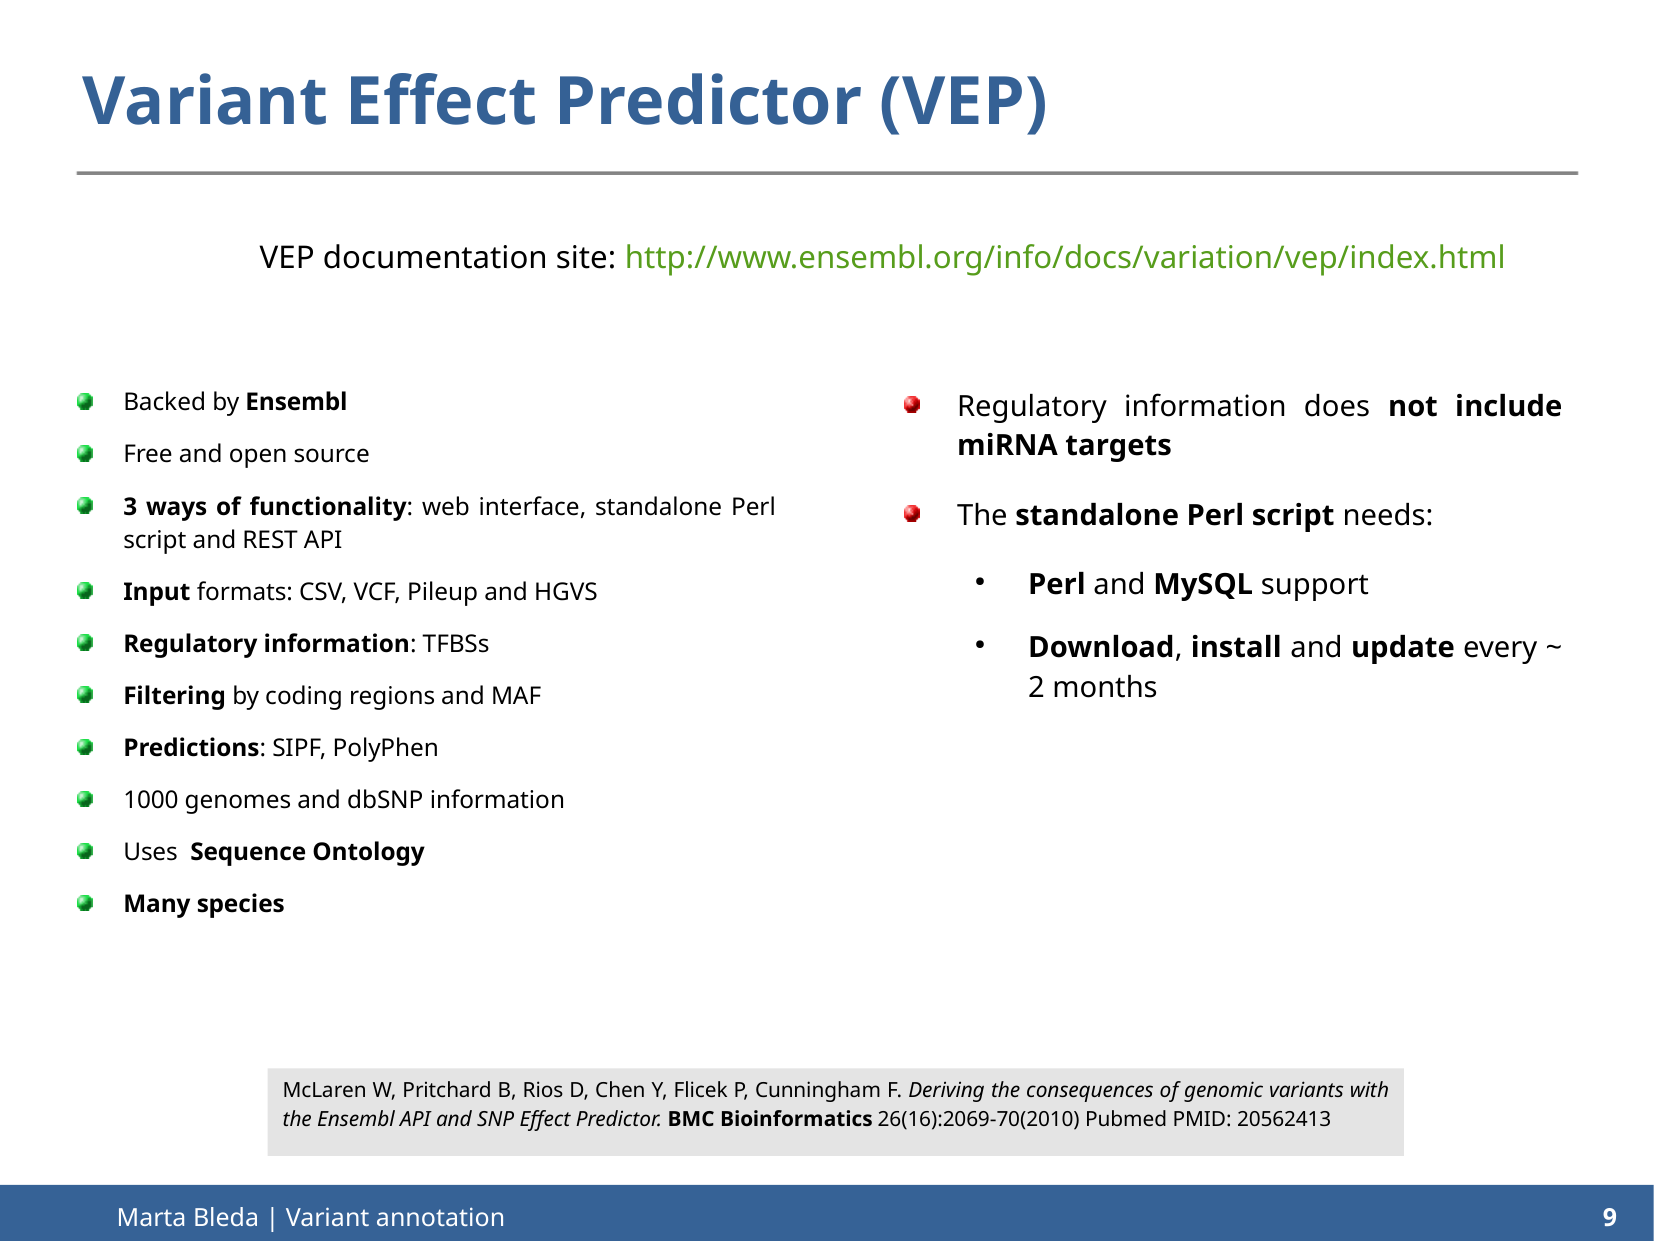

Variant Effect Predictor (VEP)
VEP documentation site: http://www.ensembl.org/info/docs/variation/vep/index.html
# Backed by Ensembl
Free and open source
3 ways of functionality: web interface, standalone Perl script and REST API
Input formats: CSV, VCF, Pileup and HGVS
Regulatory information: TFBSs
Filtering by coding regions and MAF
Predictions: SIPF, PolyPhen
1000 genomes and dbSNP information
Uses Sequence Ontology
Many species
Regulatory information does not include miRNA targets
The standalone Perl script needs:
Perl and MySQL support
Download, install and update every ~ 2 months
McLaren W, Pritchard B, Rios D, Chen Y, Flicek P, Cunningham F. Deriving the consequences of genomic variants with the Ensembl API and SNP Effect Predictor. BMC Bioinformatics 26(16):2069-70(2010) Pubmed PMID: 20562413
Marta Bleda | Variant annotation
9